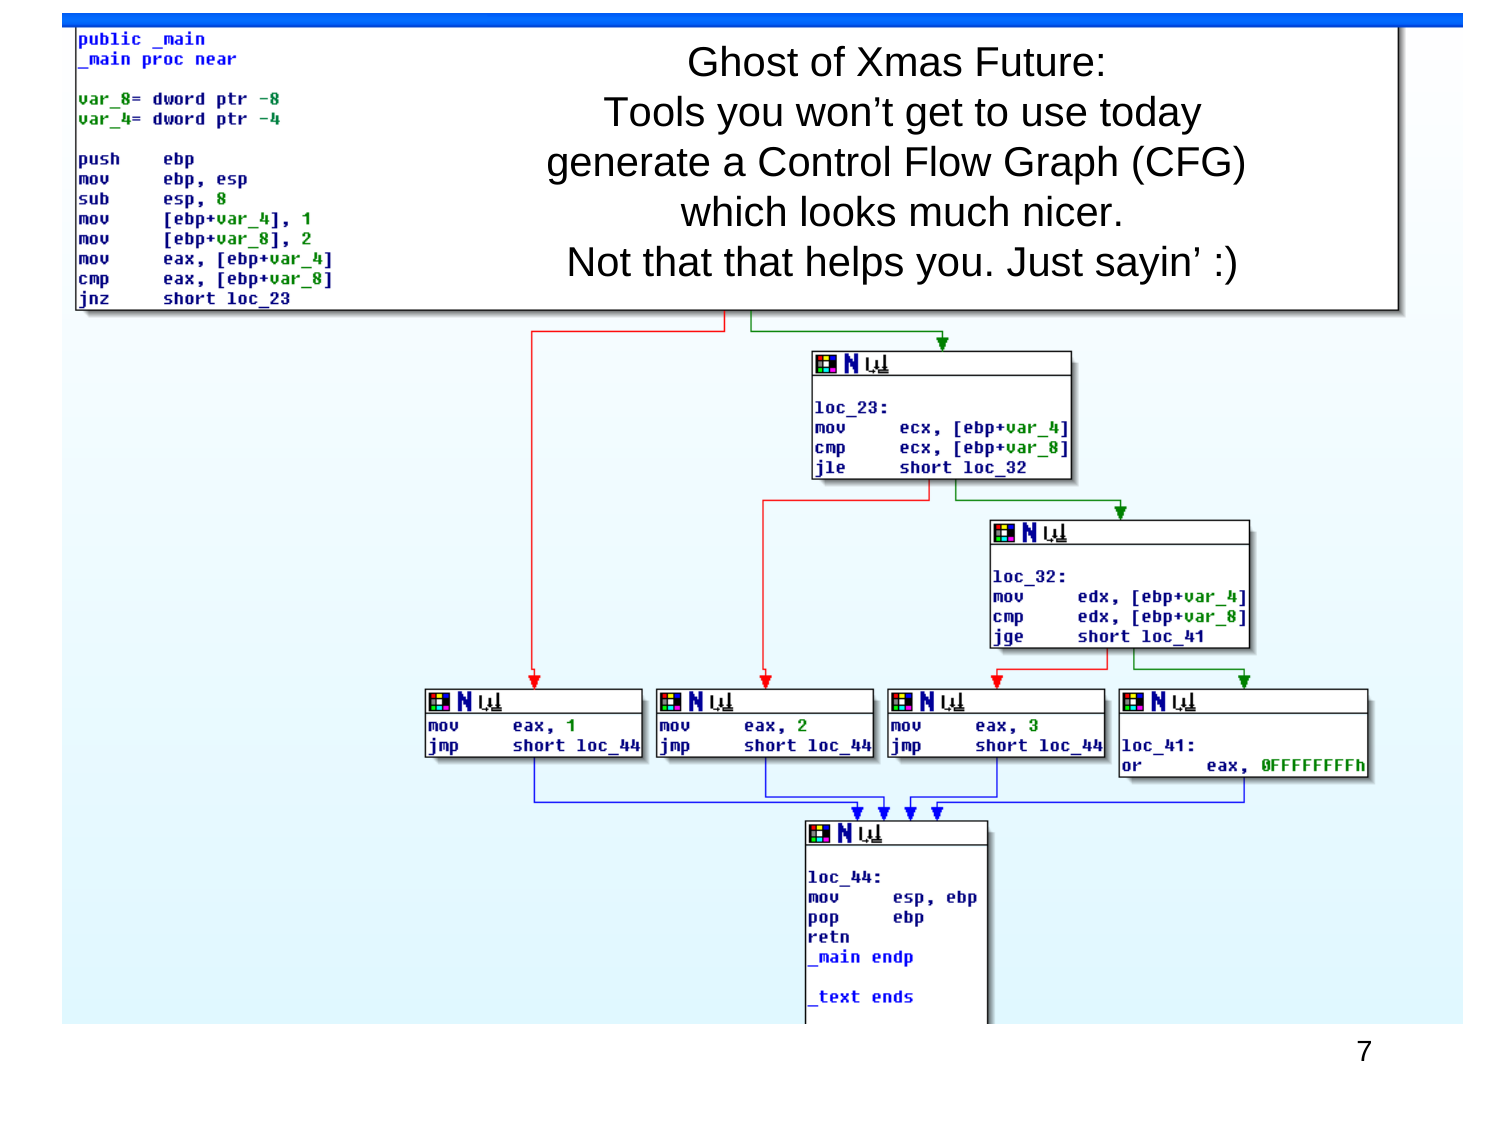

Ghost of Xmas Future:
Tools you won’t get to use today
generate a Control Flow Graph (CFG)
which looks much nicer.
Not that that helps you. Just sayin’ :)